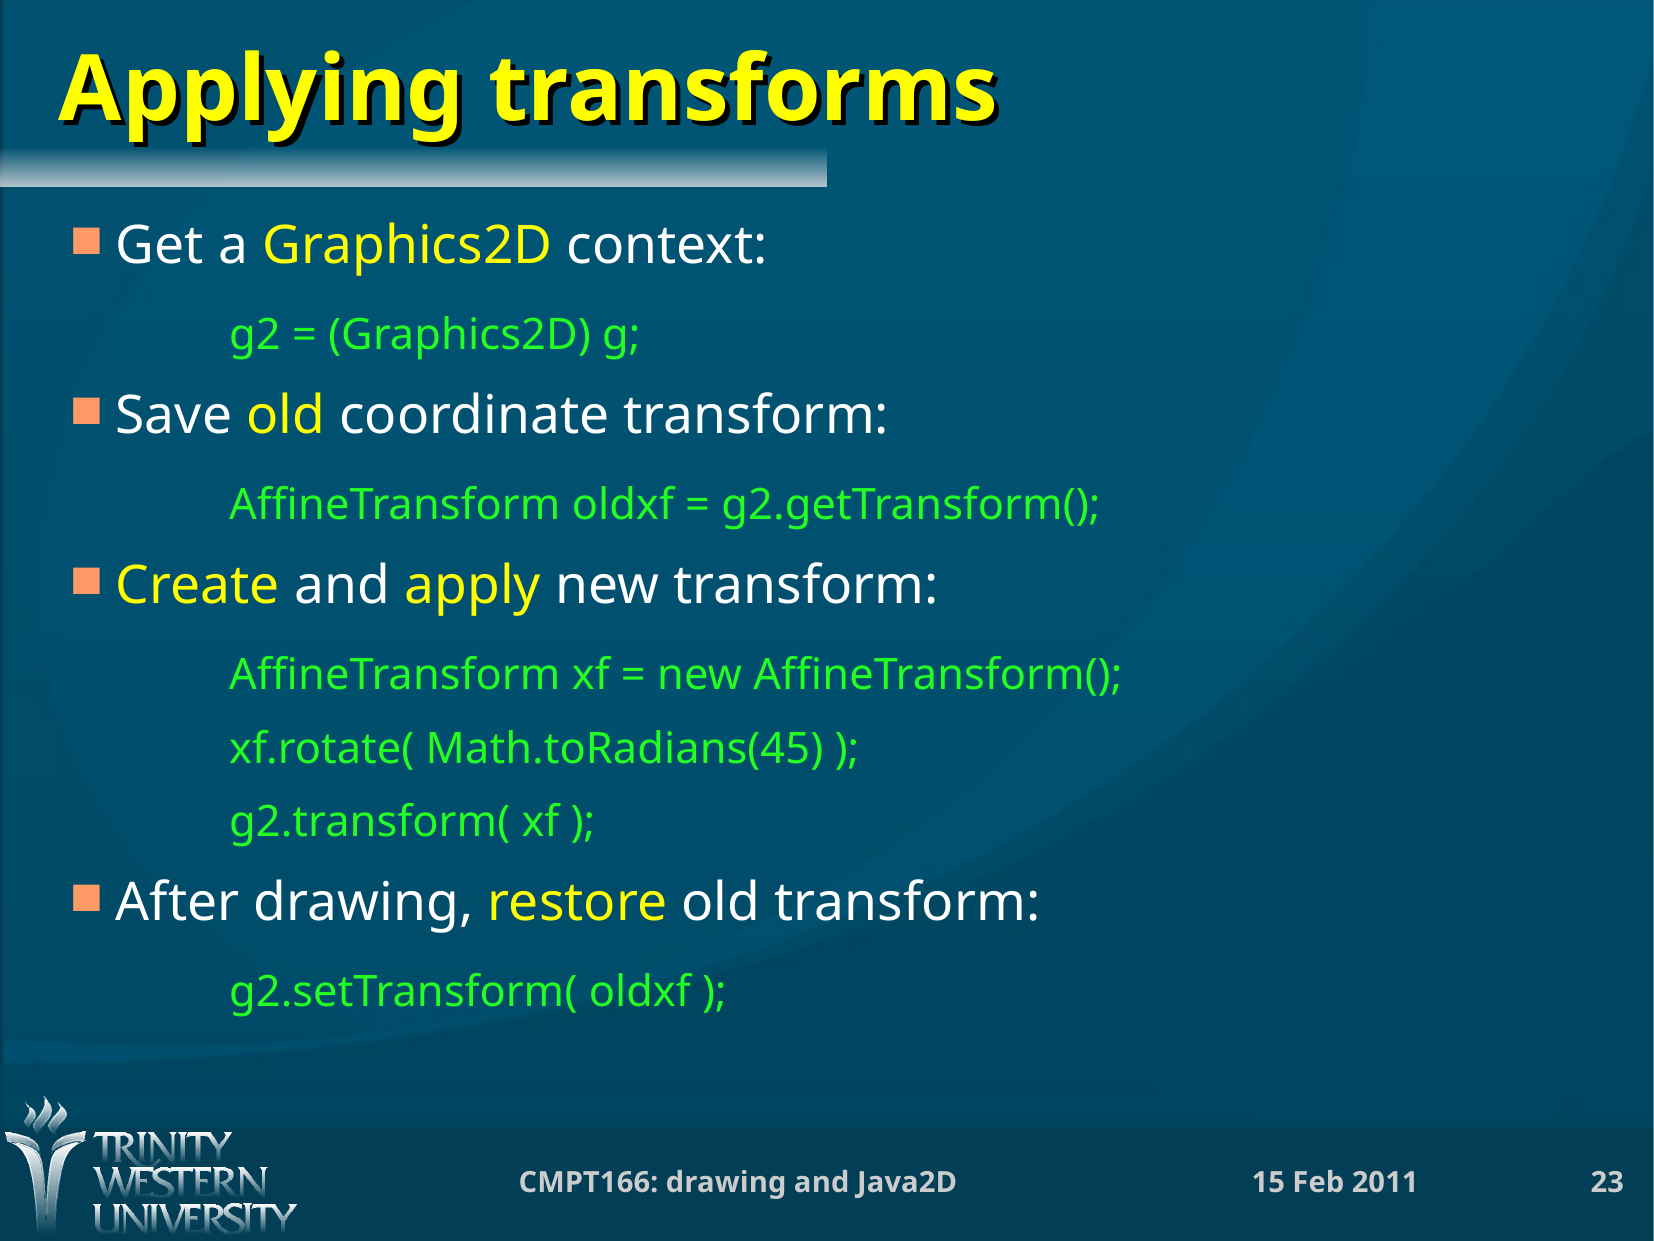

# Applying transforms
Get a Graphics2D context:
g2 = (Graphics2D) g;
Save old coordinate transform:
AffineTransform oldxf = g2.getTransform();
Create and apply new transform:
AffineTransform xf = new AffineTransform();
xf.rotate( Math.toRadians(45) );
g2.transform( xf );
After drawing, restore old transform:
g2.setTransform( oldxf );
CMPT166: drawing and Java2D
15 Feb 2011
23